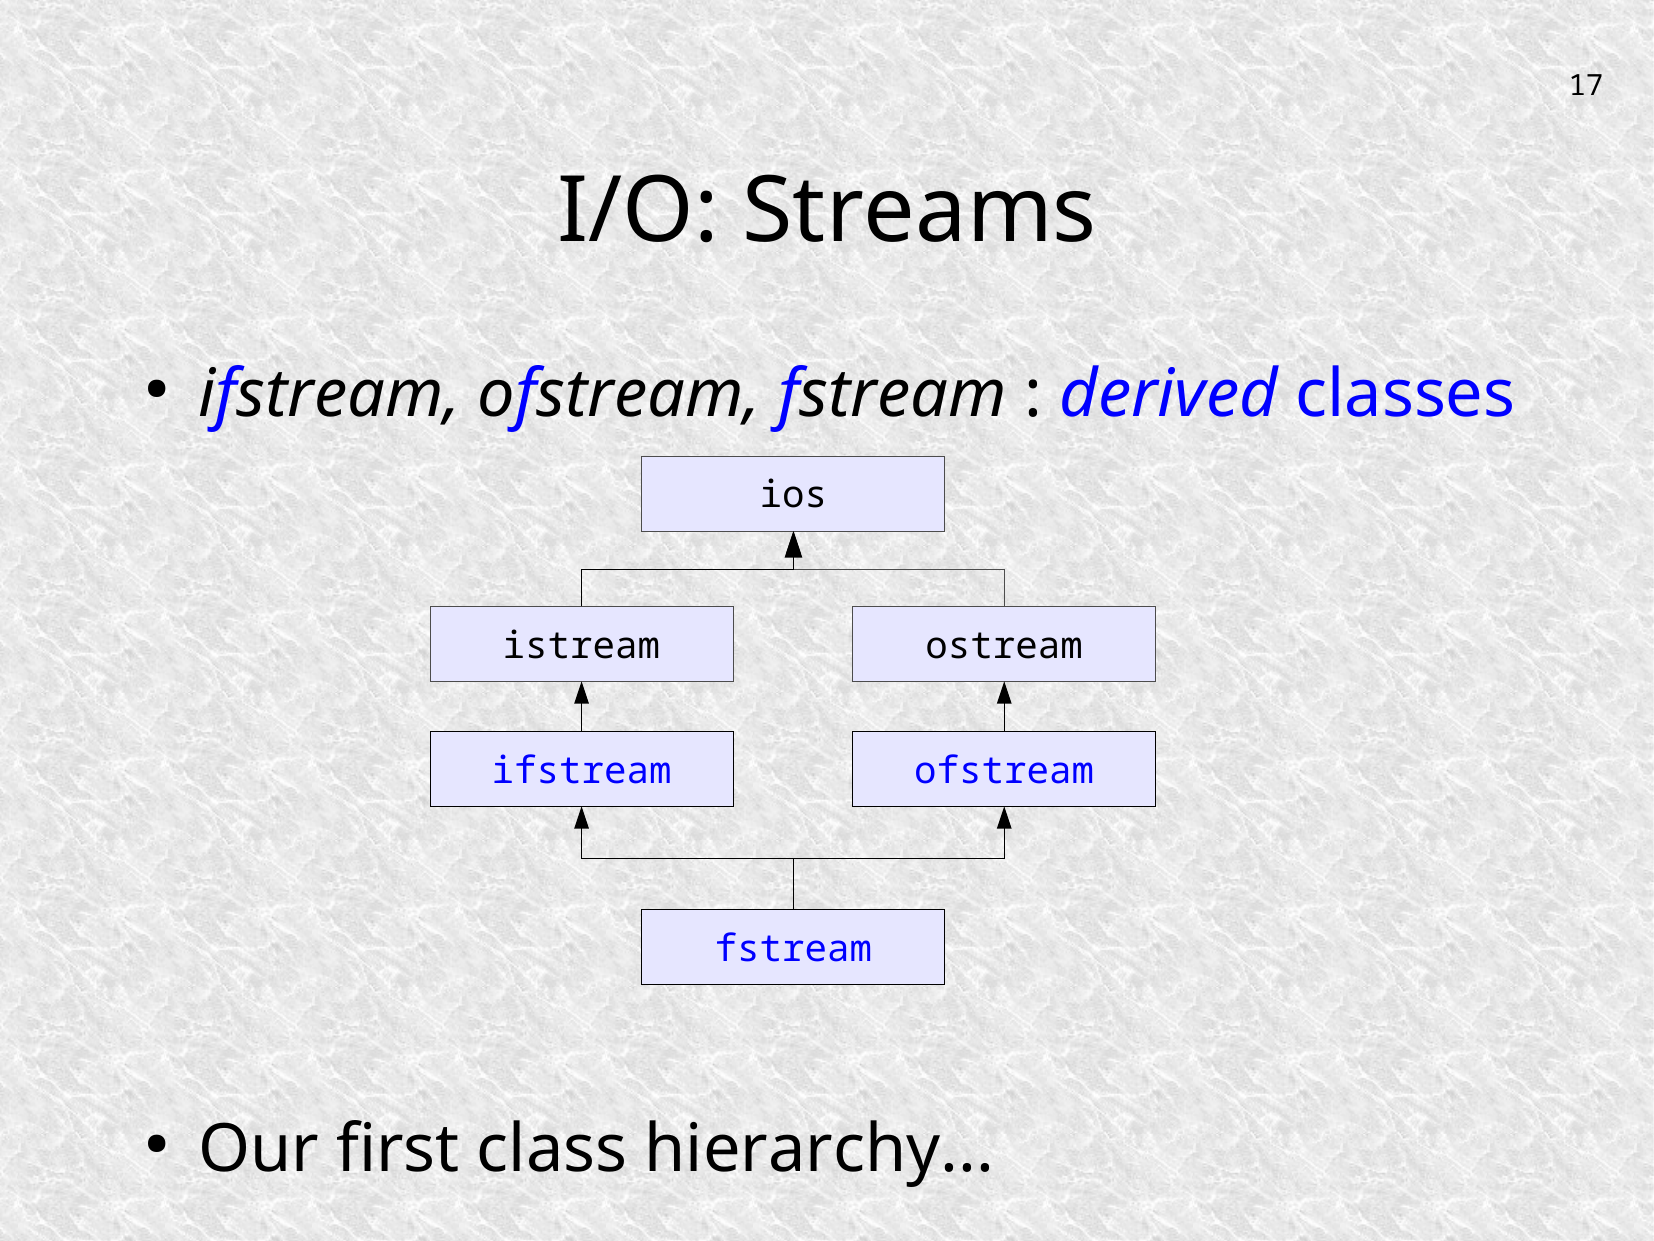

17
# I/O: Streams
ifstream, ofstream, fstream : derived classes
Our first class hierarchy...
ios
istream
ostream
ifstream
ofstream
fstream